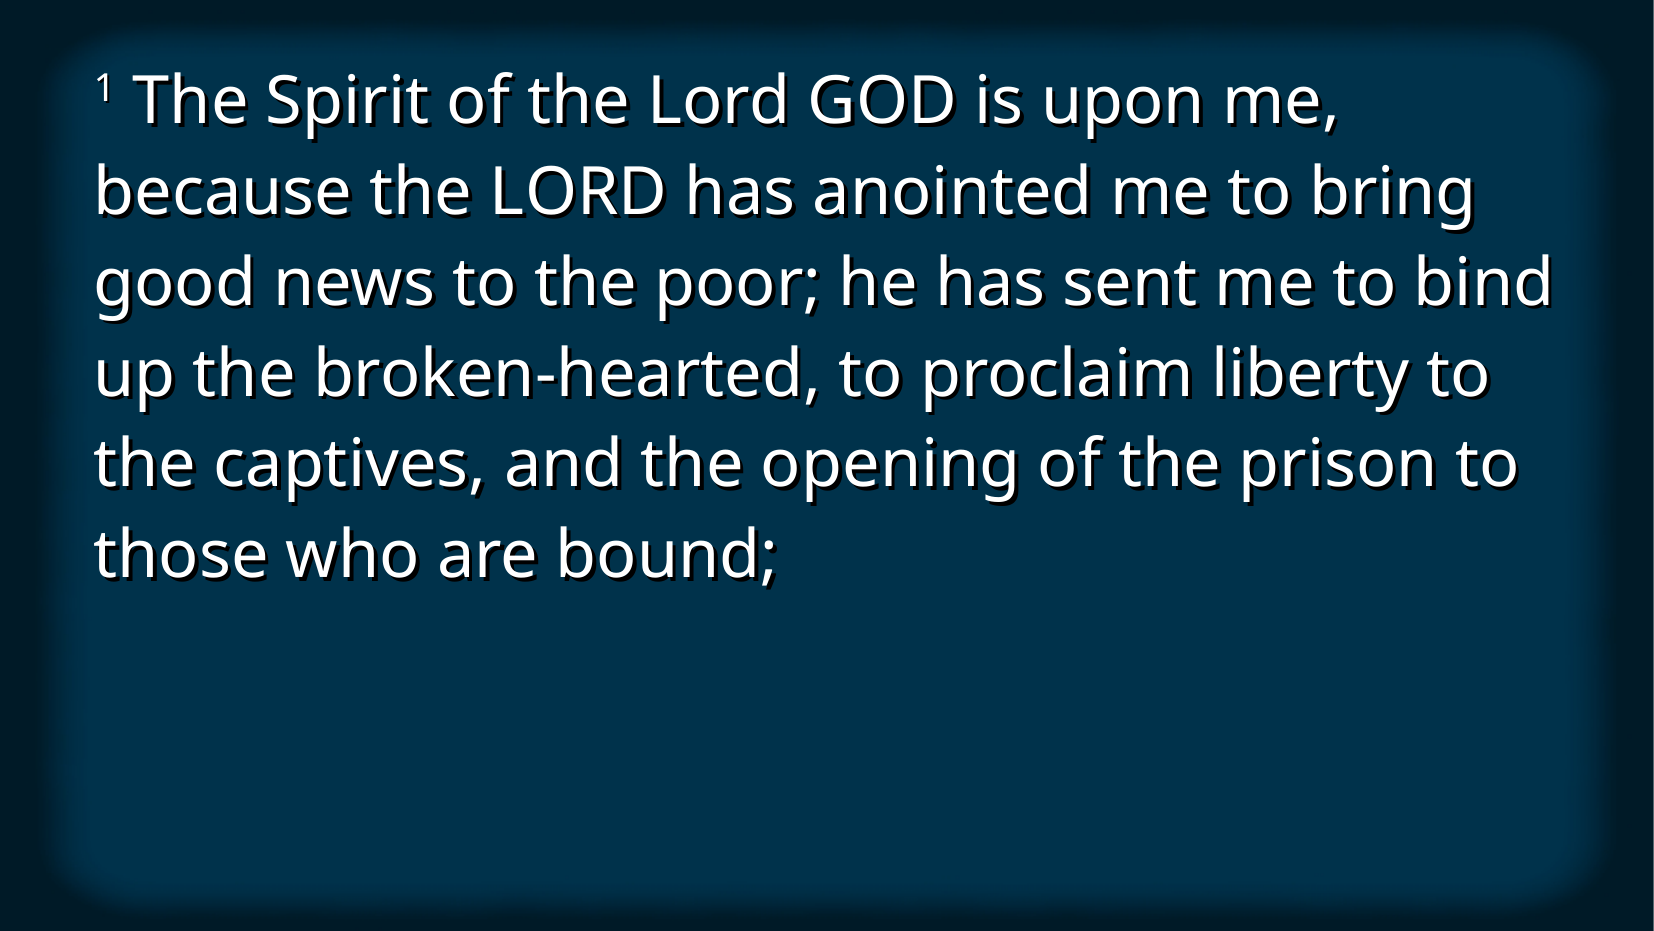

1 The Spirit of the Lord GOD is upon me, because the LORD has anointed me to bring good news to the poor; he has sent me to bind up the broken-hearted, to proclaim liberty to the captives, and the opening of the prison to those who are bound;